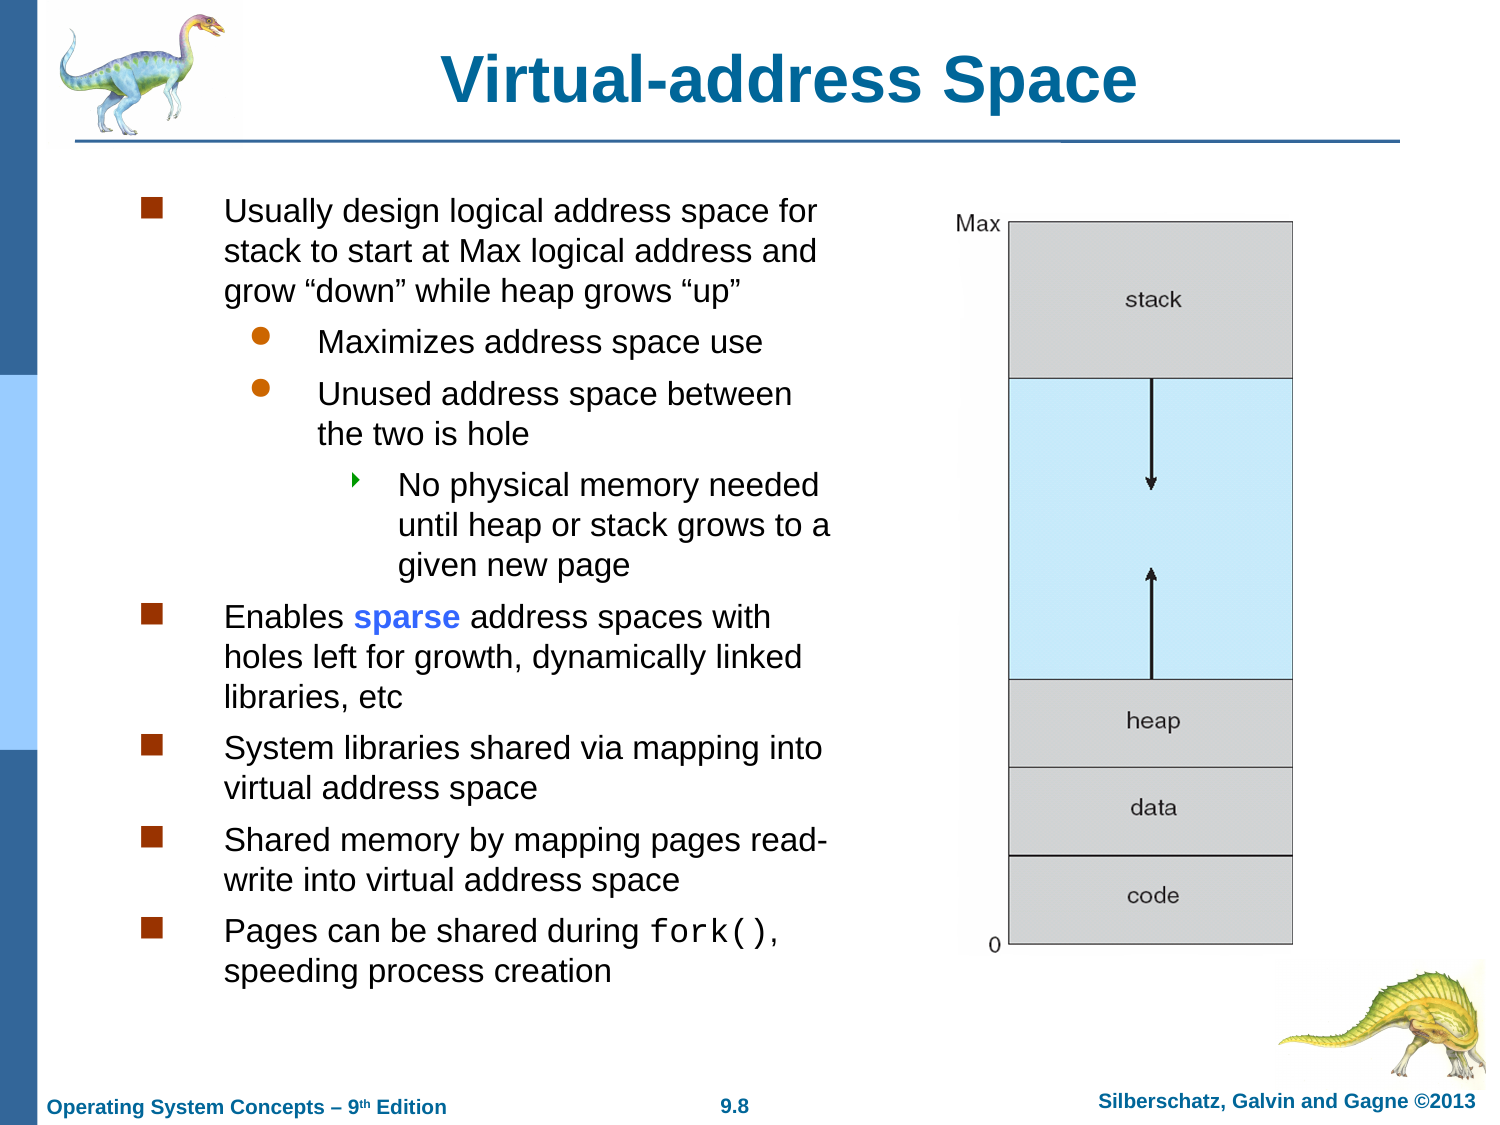

# Virtual-address Space
Usually design logical address space for stack to start at Max logical address and grow “down” while heap grows “up”
Maximizes address space use
Unused address space between the two is hole
No physical memory needed until heap or stack grows to a given new page
Enables sparse address spaces with holes left for growth, dynamically linked libraries, etc
System libraries shared via mapping into virtual address space
Shared memory by mapping pages read-write into virtual address space
Pages can be shared during fork(), speeding process creation